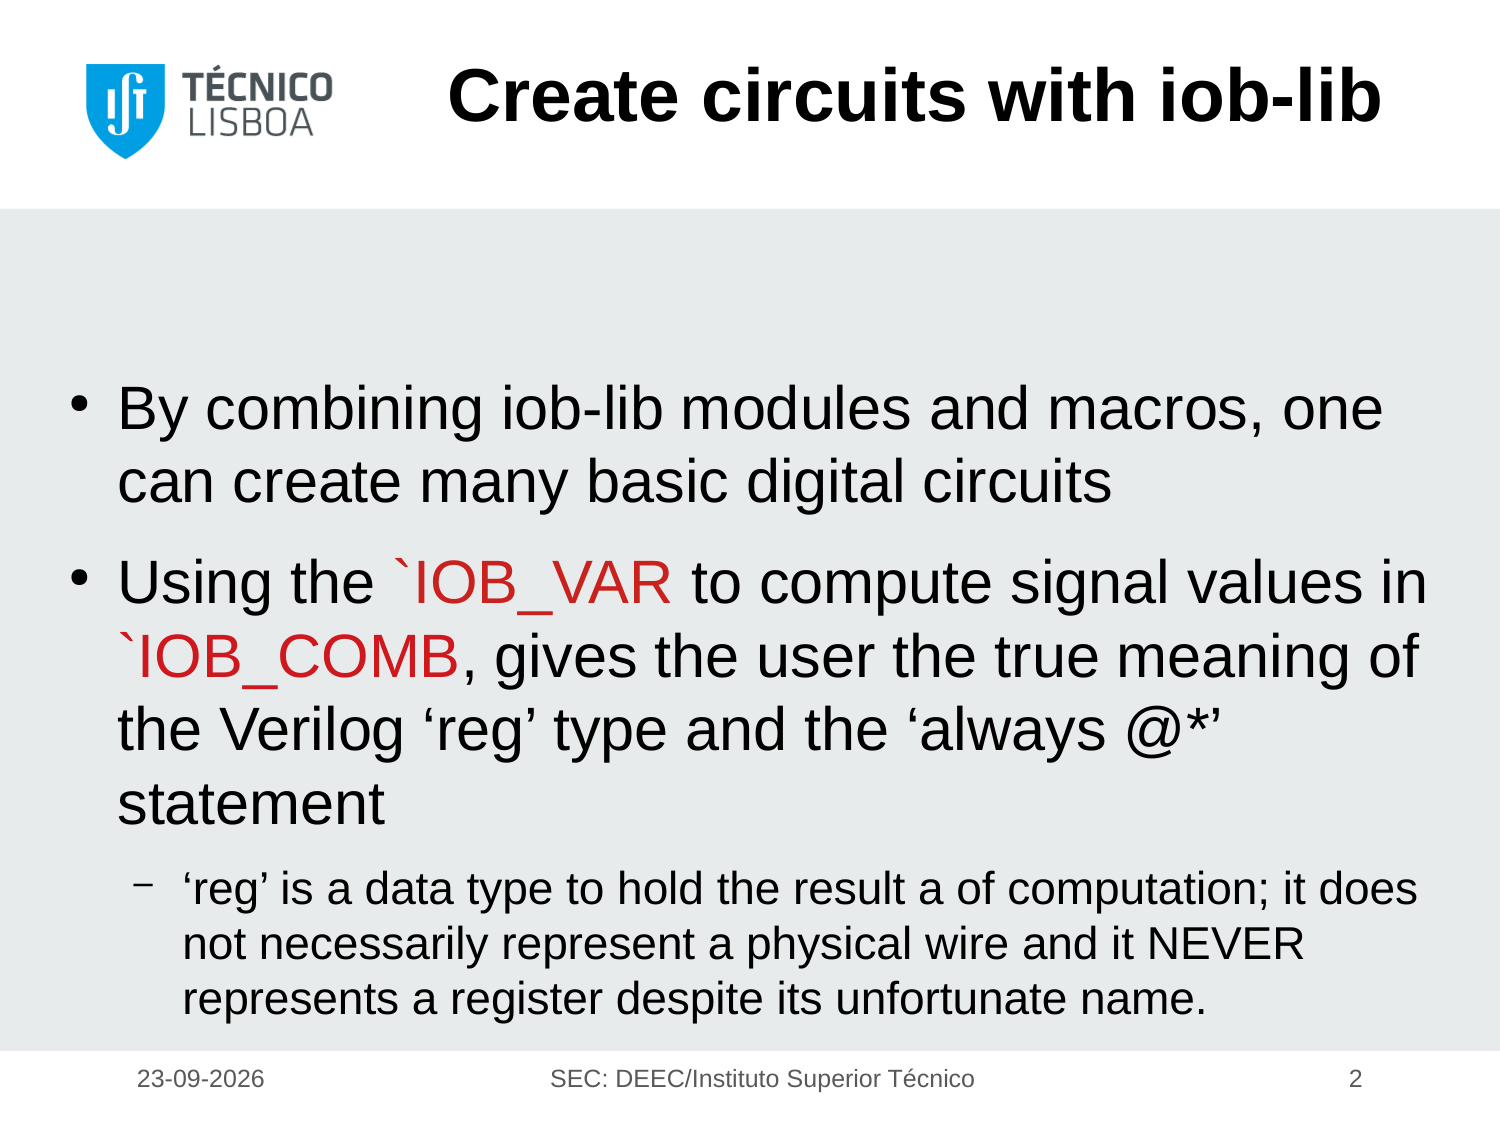

# Create circuits with iob-lib
By combining iob-lib modules and macros, one can create many basic digital circuits
Using the `IOB_VAR to compute signal values in `IOB_COMB, gives the user the true meaning of the Verilog ‘reg’ type and the ‘always @*’ statement
‘reg’ is a data type to hold the result a of computation; it does not necessarily represent a physical wire and it NEVER represents a register despite its unfortunate name.
2